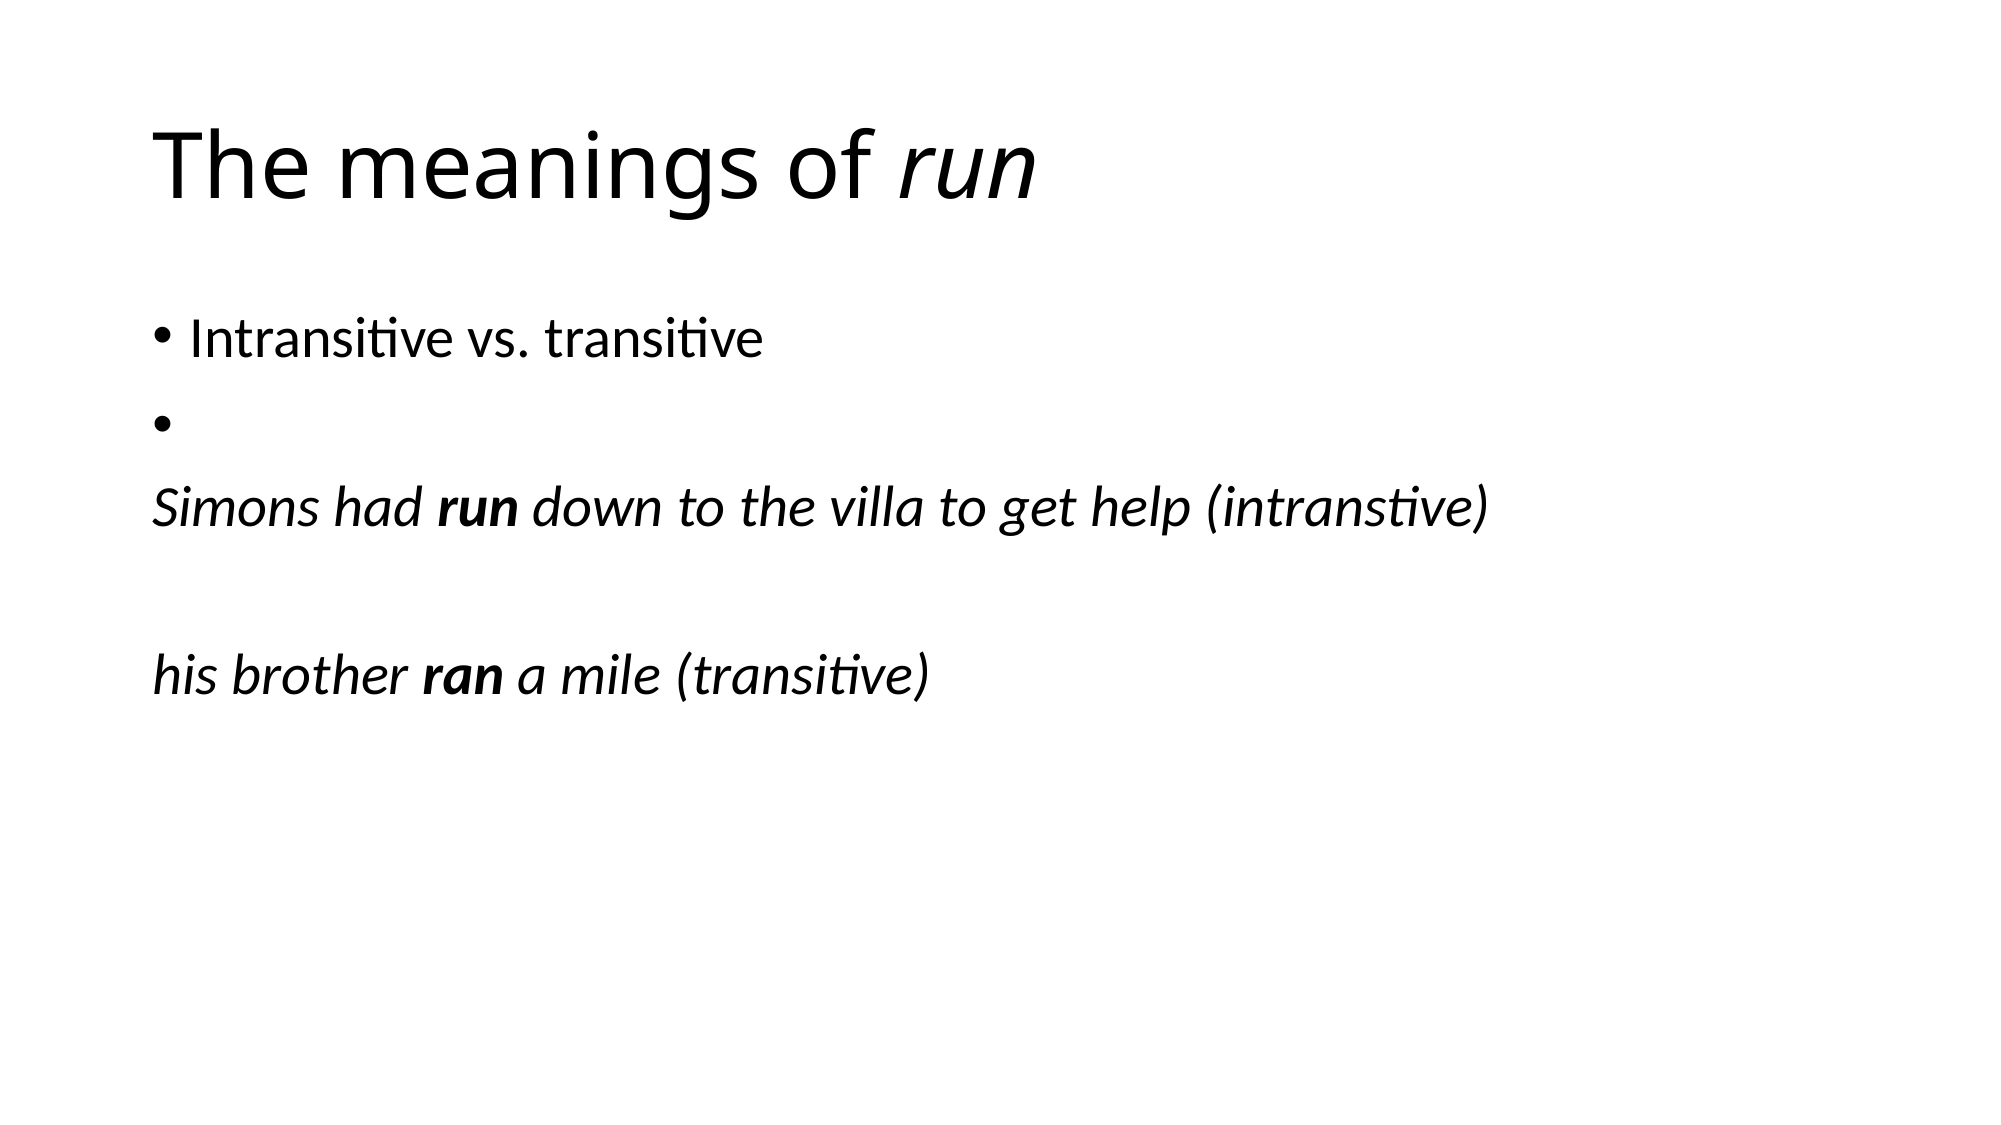

# The meanings of run
Intransitive vs. transitive
Simons had run down to the villa to get help (intranstive)
his brother ran a mile (transitive)